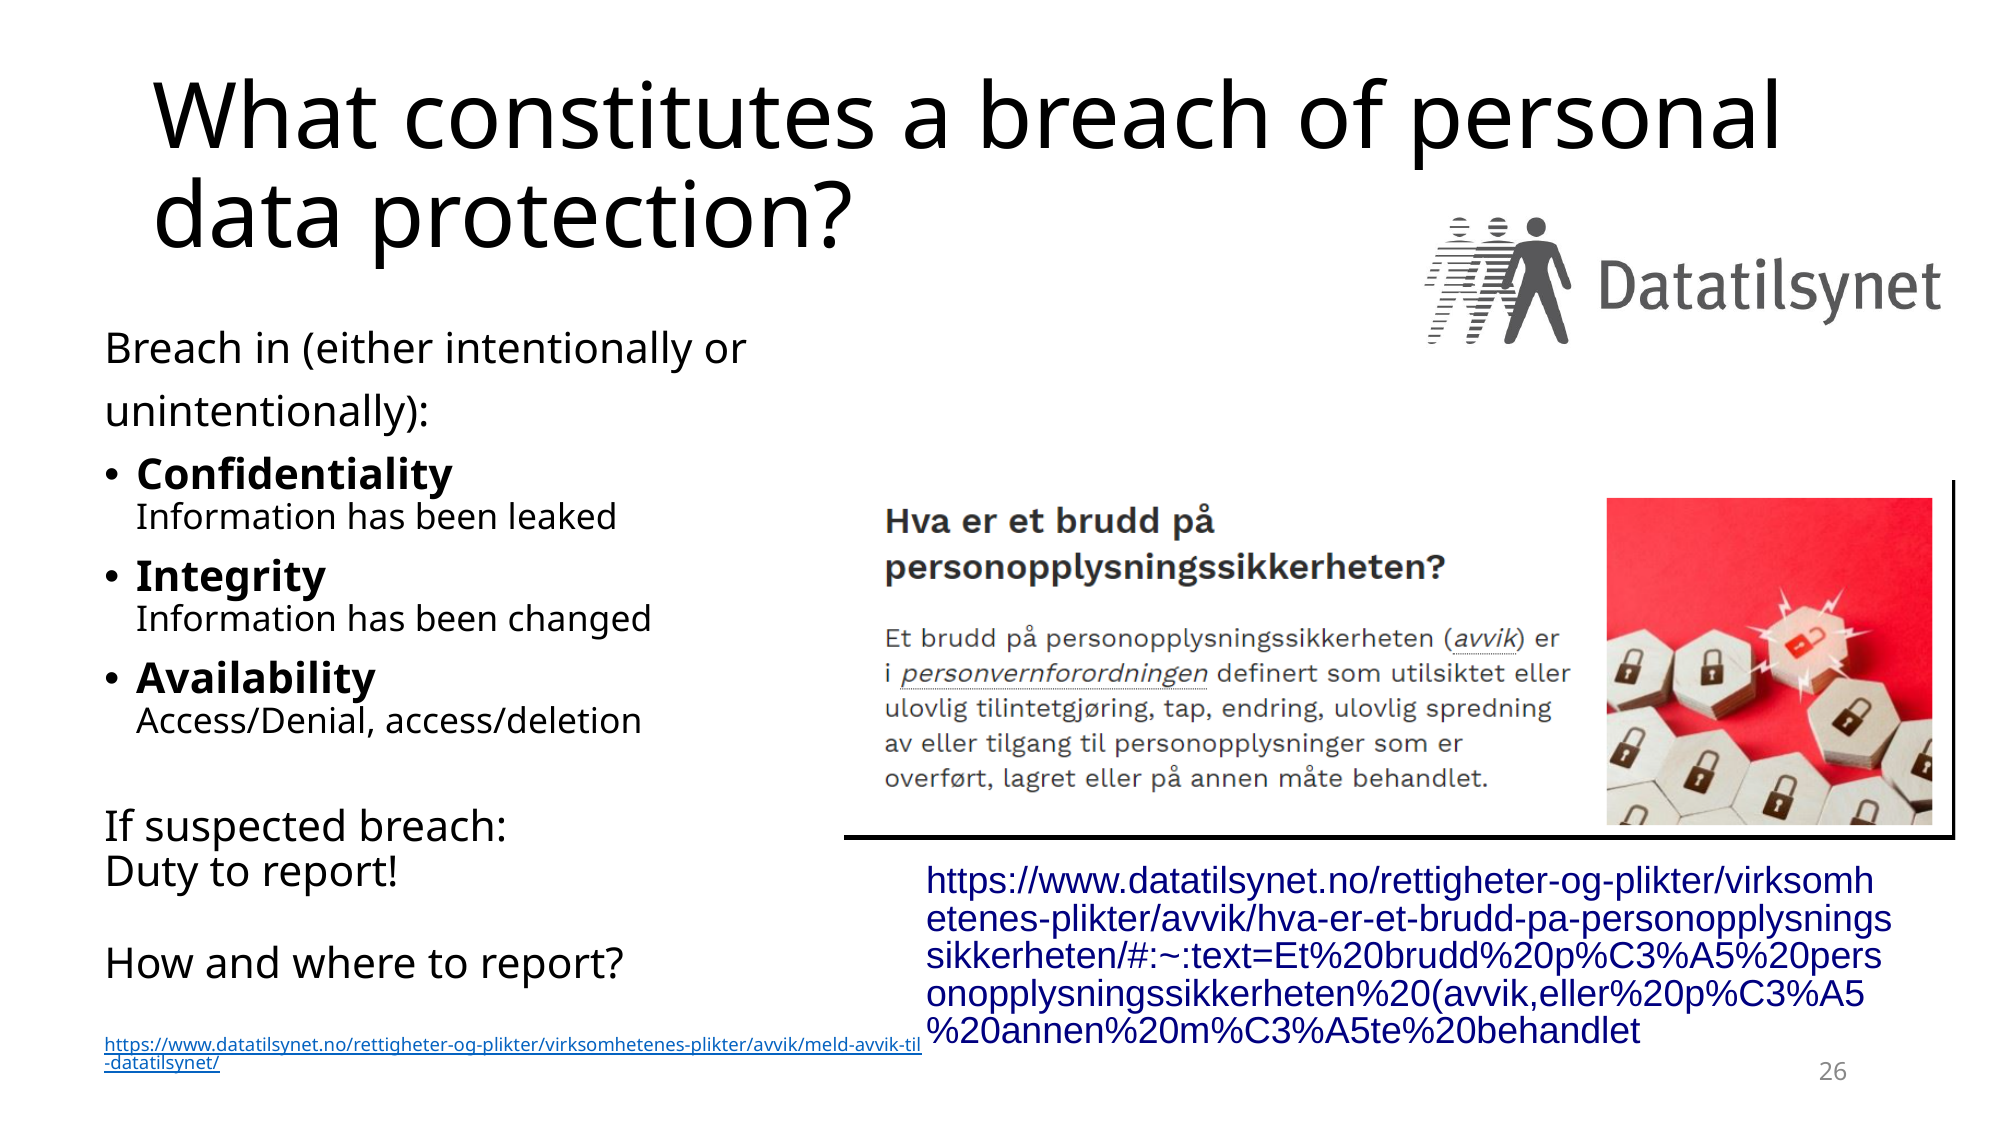

# What constitutes a breach of personal data protection?
Breach in (either intentionally or
unintentionally):
Confidentiality
Information has been leaked
Integrity
Information has been changed
Availability
Access/Denial, access/deletion
If suspected breach:
Duty to report!
How and where to report?
https://www.datatilsynet.no/rettigheter-og-plikter/virksomhetenes-plikter/avvik/meld-avvik-til-datatilsynet/
https://www.datatilsynet.no/rettigheter-og-plikter/virksomhetenes-plikter/avvik/hva-er-et-brudd-pa-personopplysningssikkerheten/#:~:text=Et%20brudd%20p%C3%A5%20personopplysningssikkerheten%20(avvik,eller%20p%C3%A5%20annen%20m%C3%A5te%20behandlet